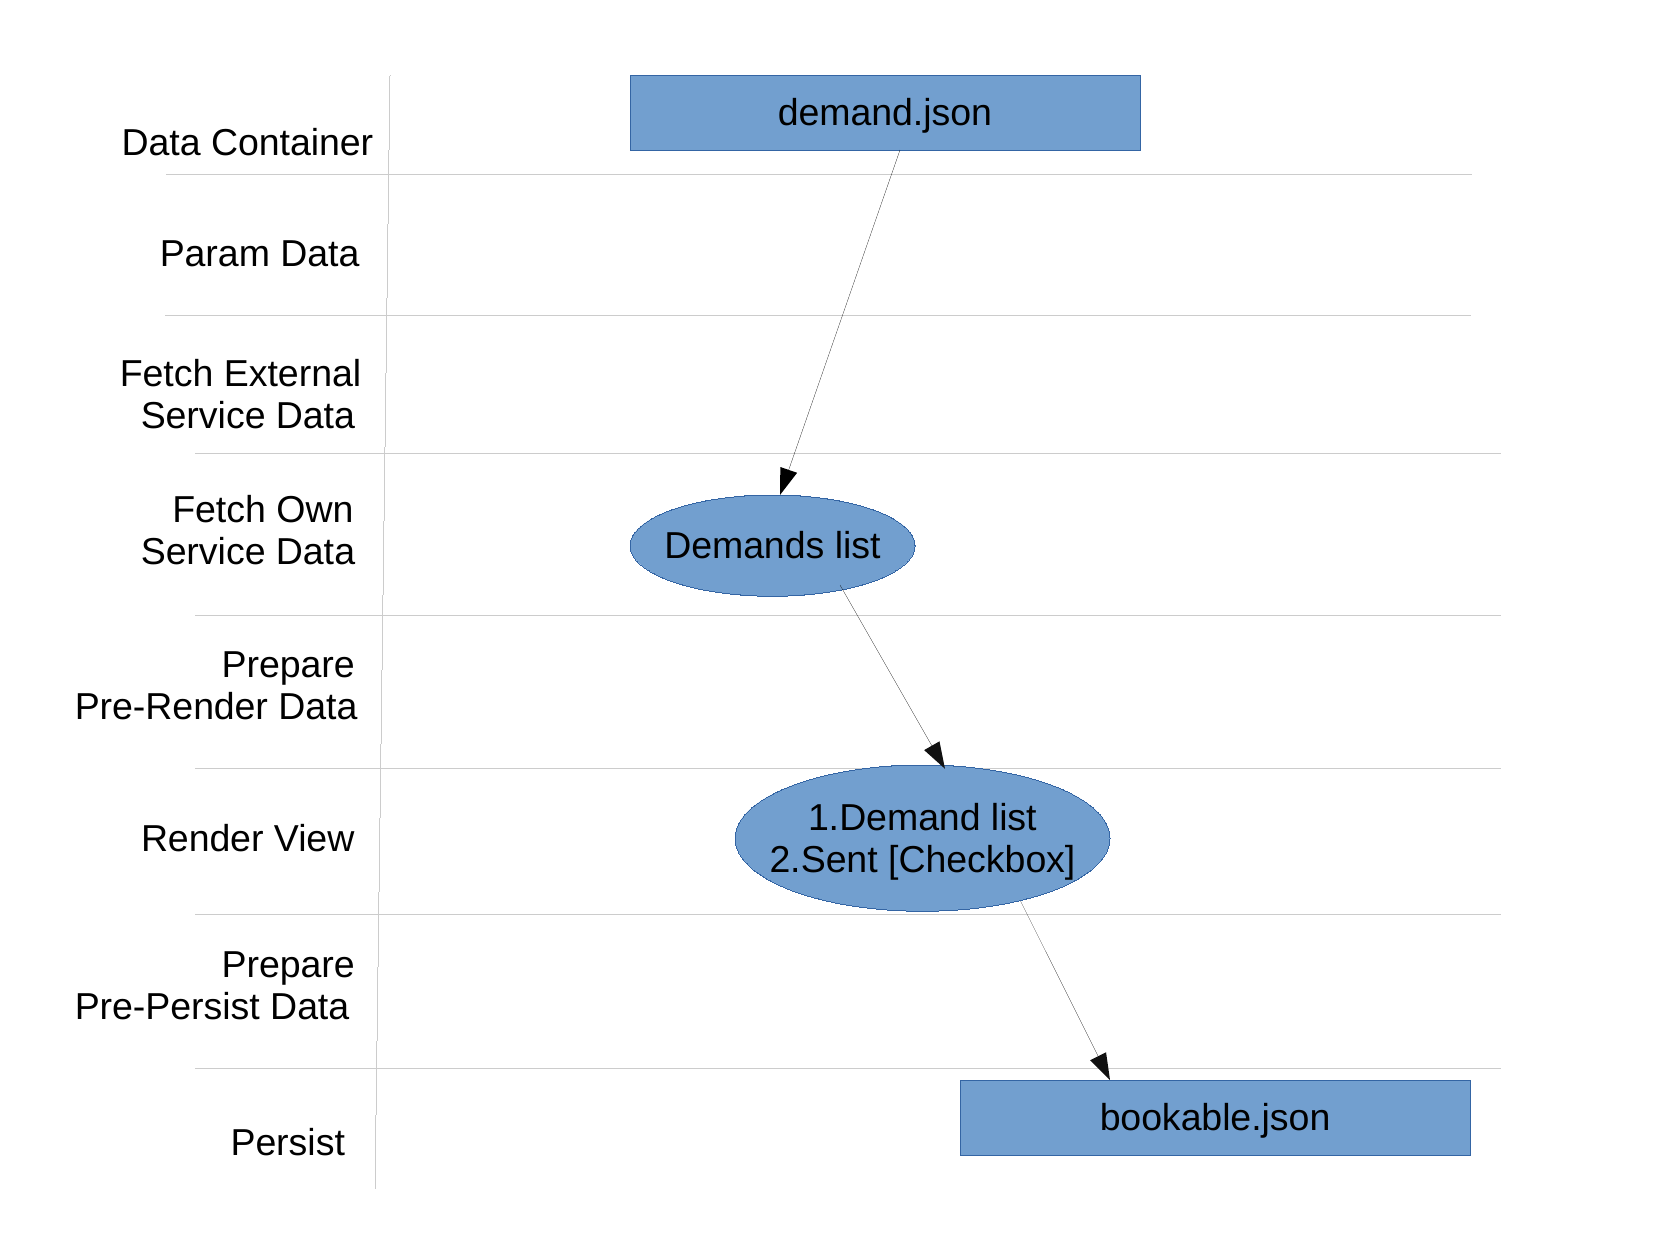

demand.json
 Data Container
Param Data
Fetch External
 Service Data
 Fetch Own
 Service Data
Demands list
 Prepare
Pre-Render Data
1.Demand list
2.Sent [Checkbox]
Render View
 Prepare
Pre-Persist Data
bookable.json
Persist